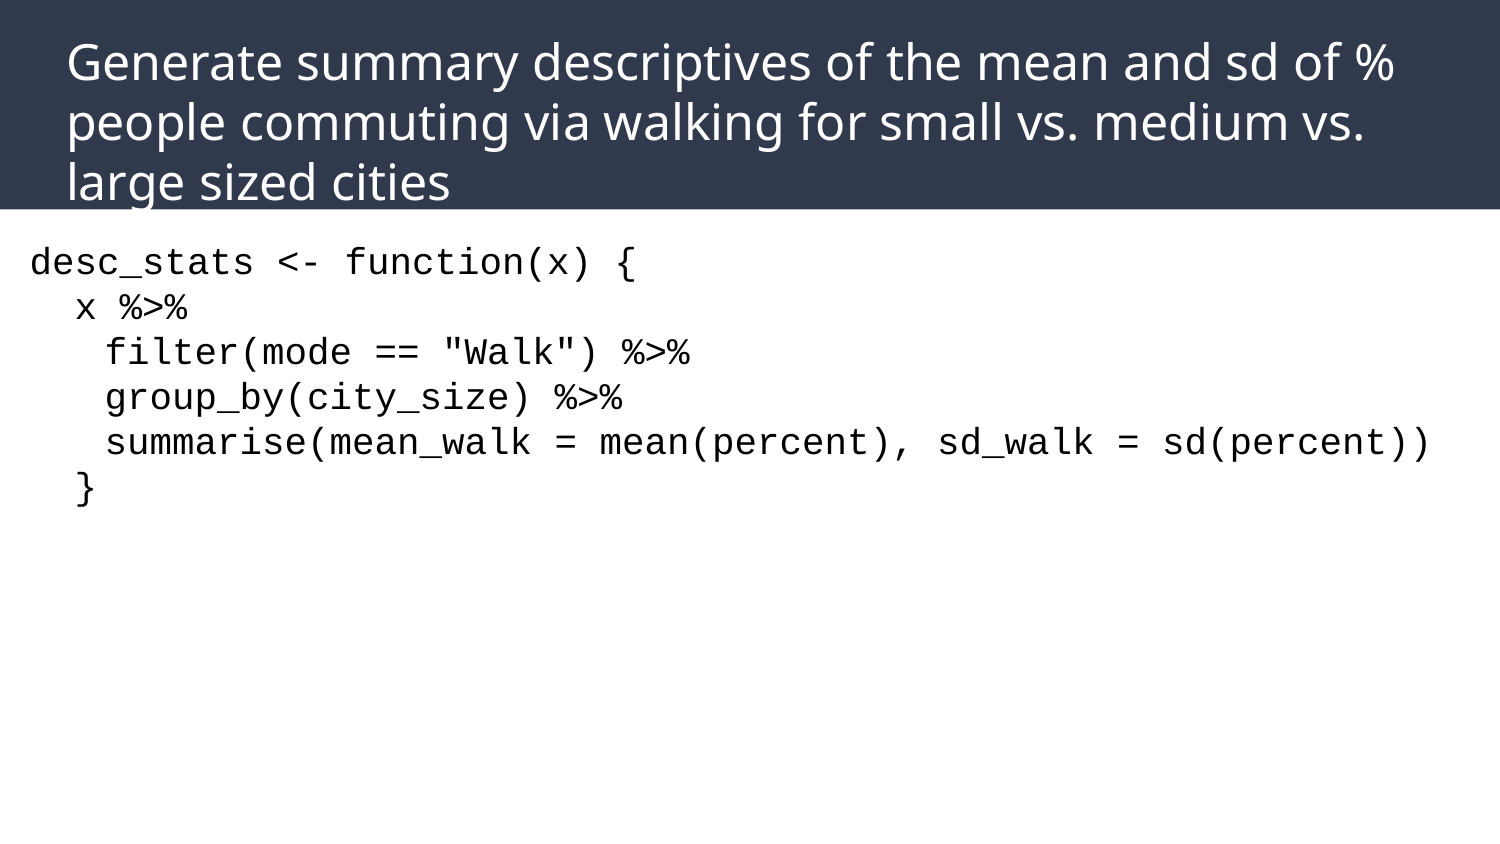

# Generate summary descriptives of the mean and sd of % people commuting via walking for small vs. medium vs. large sized cities
desc_stats <- function(x) {
 x %>%
	filter(mode == "Walk") %>%
	group_by(city_size) %>%
	summarise(mean_walk = mean(percent), sd_walk = sd(percent))
 }